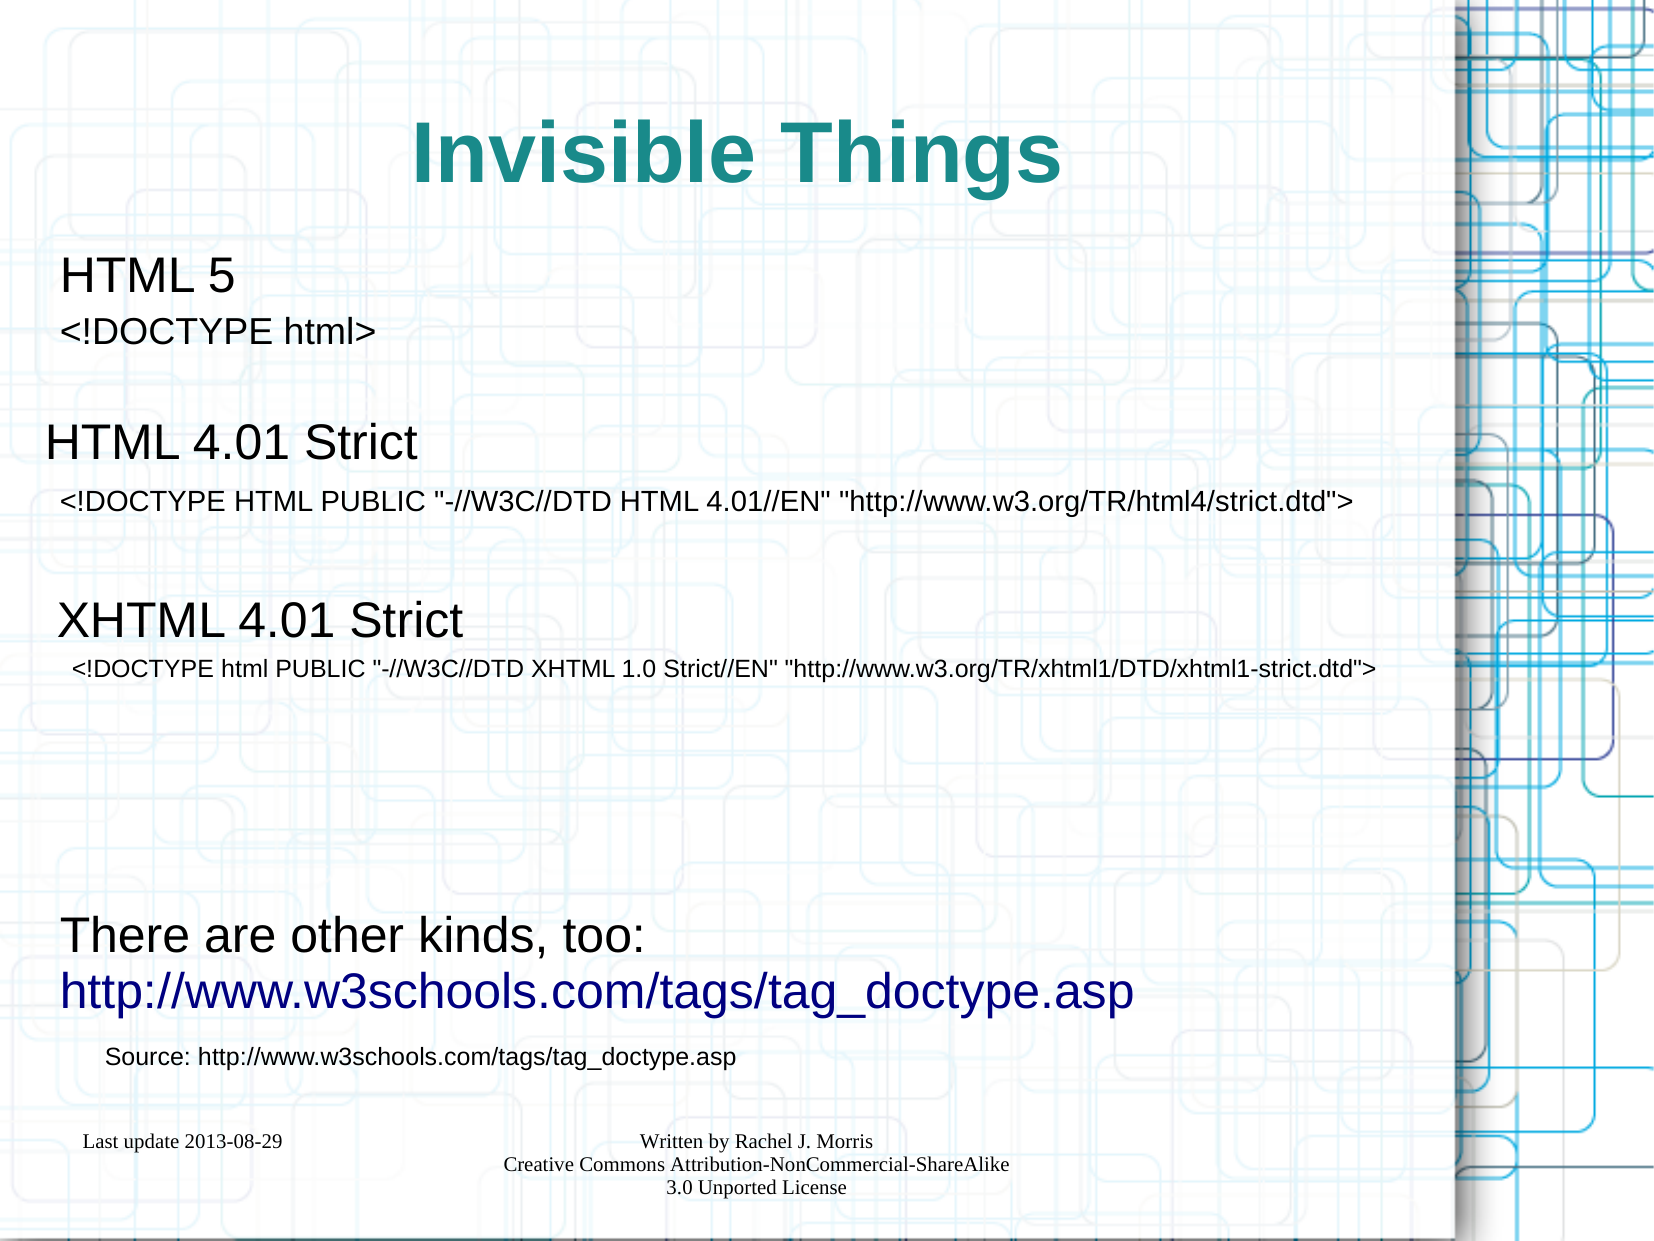

# Invisible Things
HTML 5
<!DOCTYPE html>
HTML 4.01 Strict
<!DOCTYPE HTML PUBLIC "-//W3C//DTD HTML 4.01//EN" "http://www.w3.org/TR/html4/strict.dtd">
XHTML 4.01 Strict
<!DOCTYPE html PUBLIC "-//W3C//DTD XHTML 1.0 Strict//EN" "http://www.w3.org/TR/xhtml1/DTD/xhtml1-strict.dtd">
There are other kinds, too:
http://www.w3schools.com/tags/tag_doctype.asp
Source: http://www.w3schools.com/tags/tag_doctype.asp